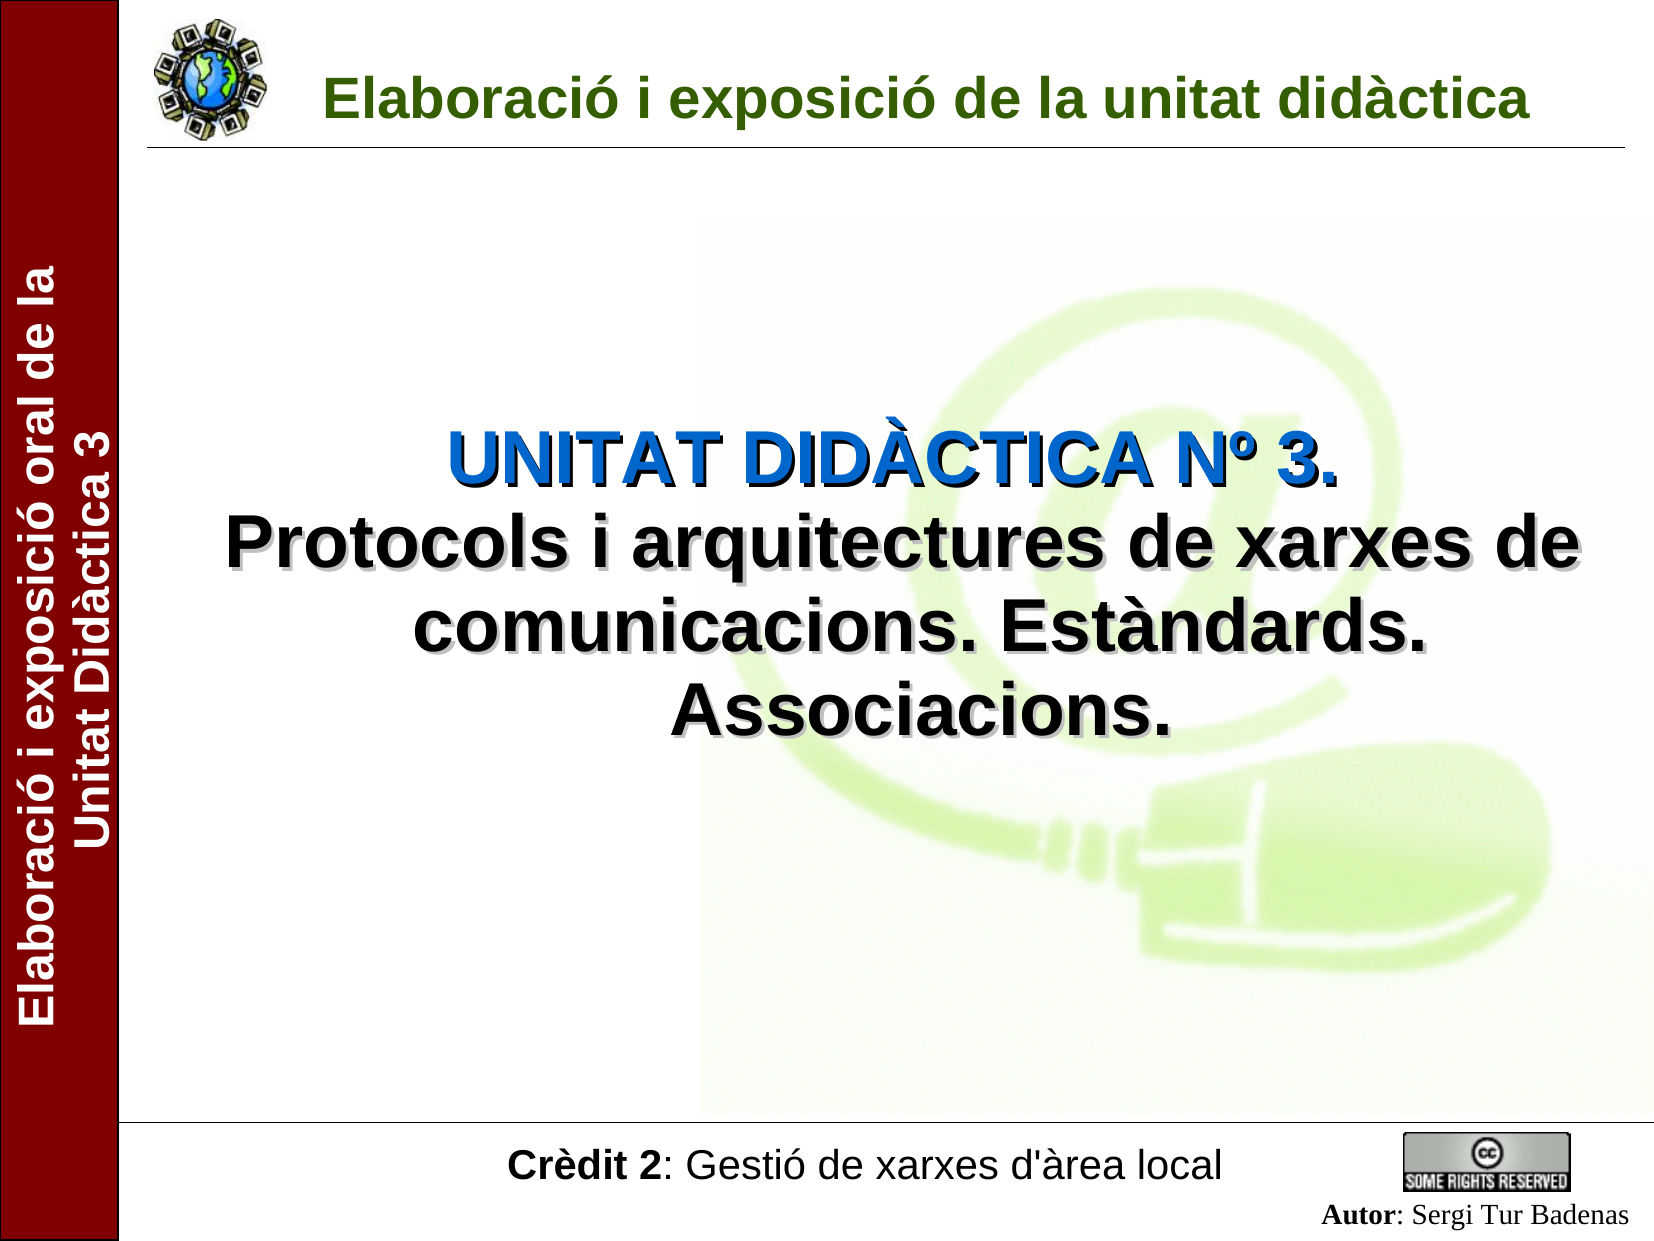

# Elaboració i exposició de la unitat didàctica
UNITAT DIDÀCTICA Nº 3.
Protocols i arquitectures de xarxes de comunicacions. Estàndards. Associacions.